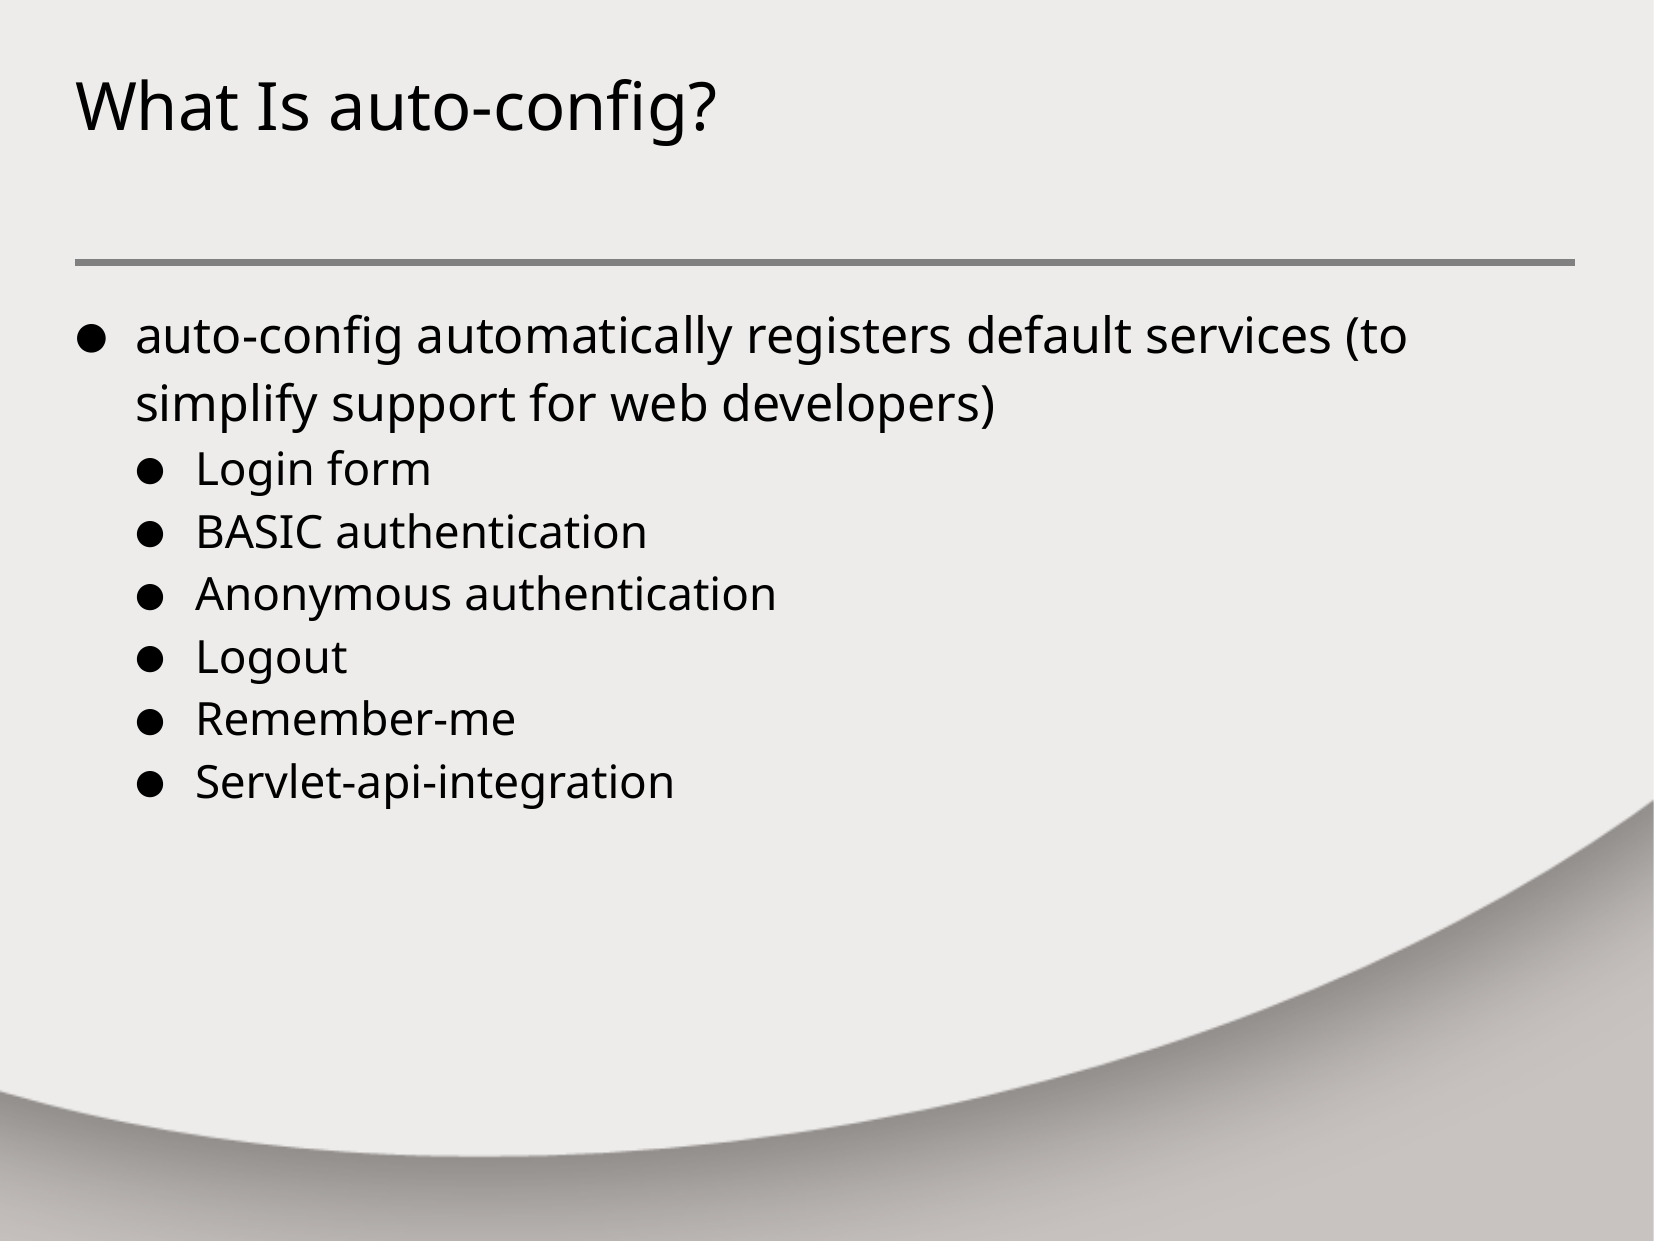

# What Is auto-config?
auto-config automatically registers default services (to simplify support for web developers)
Login form
BASIC authentication
Anonymous authentication
Logout
Remember-me
Servlet-api-integration